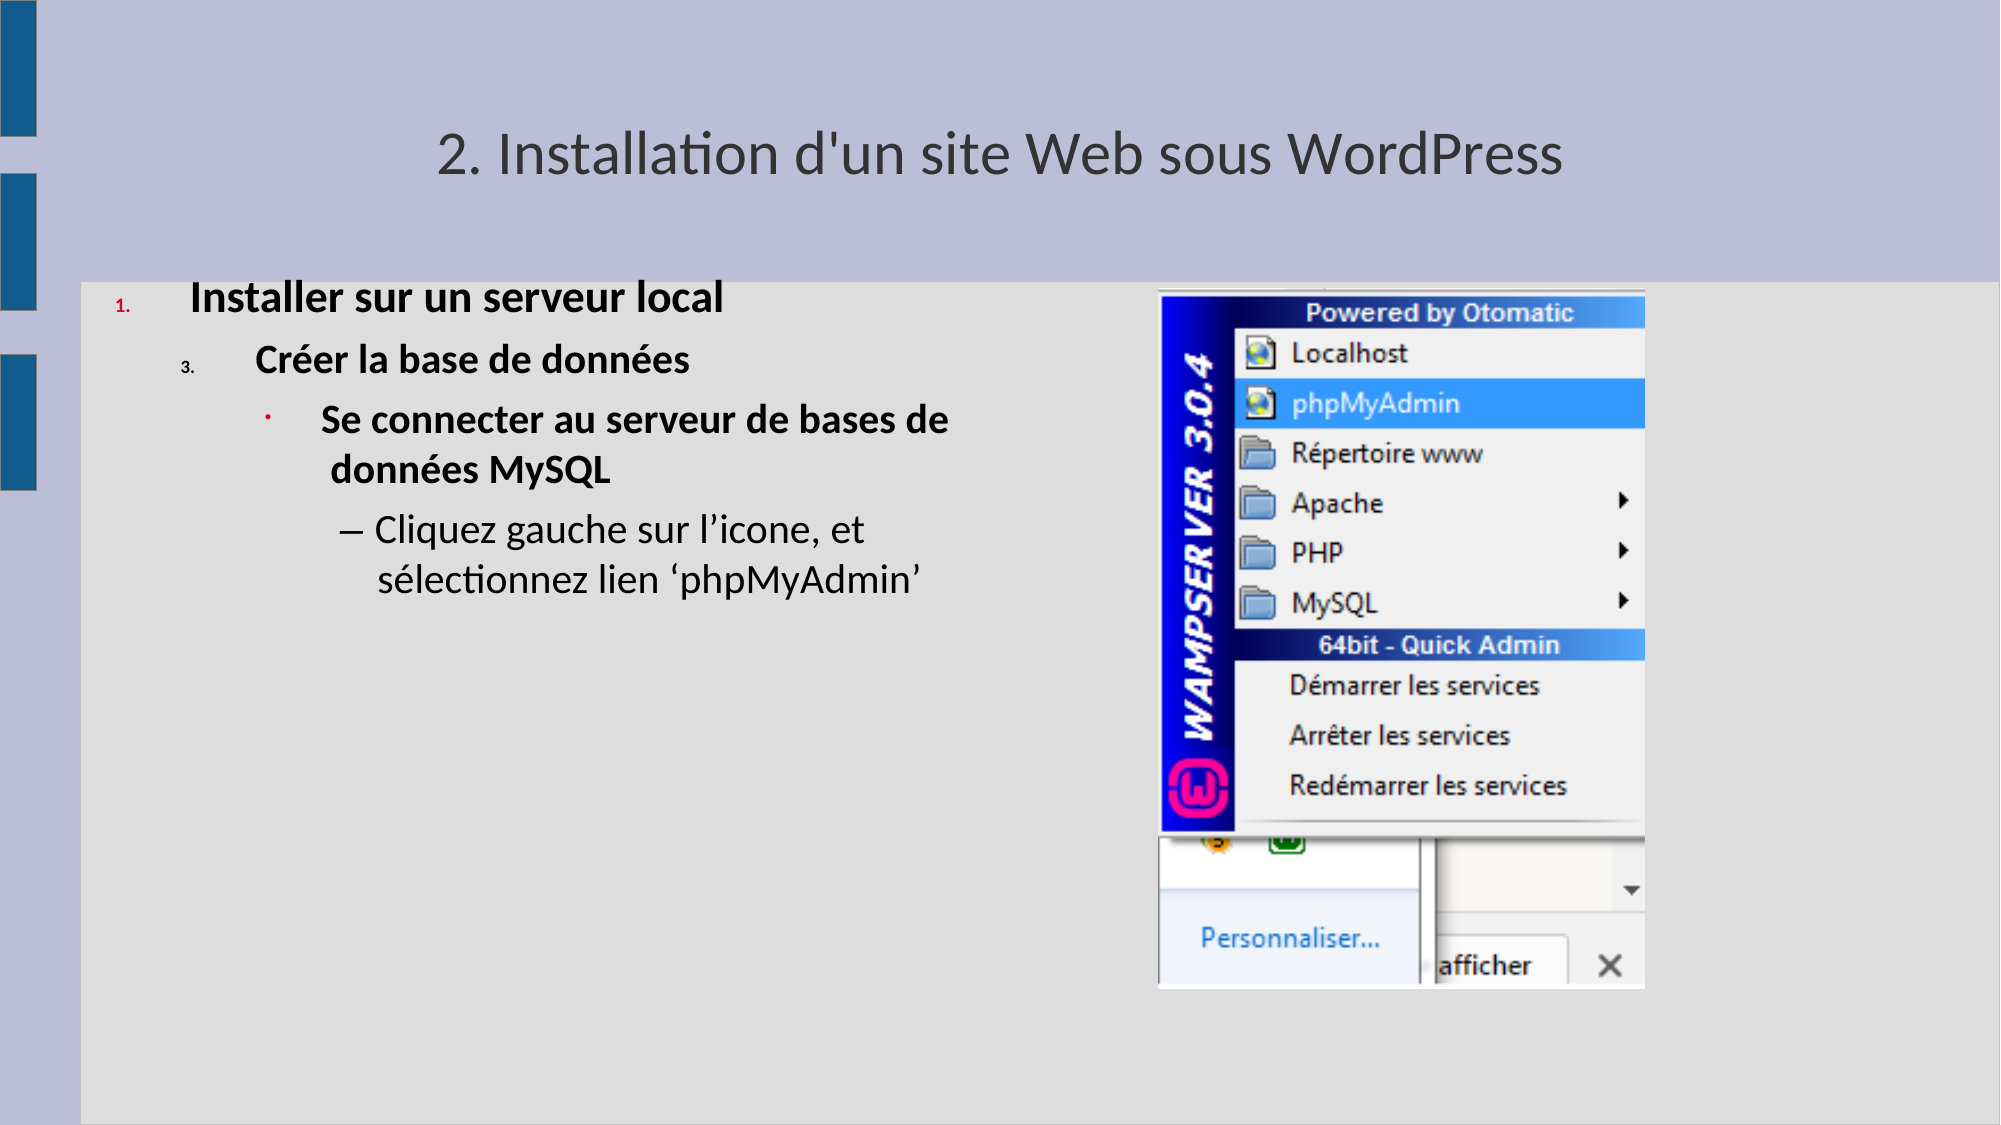

# 2. Installation d'un site Web sous WordPress
Installer sur un serveur local
Créer la base de données
Se connecter au serveur de bases de données MySQL
– Cliquez gauche sur l’icone, et sélectionnez lien ‘phpMyAdmin’